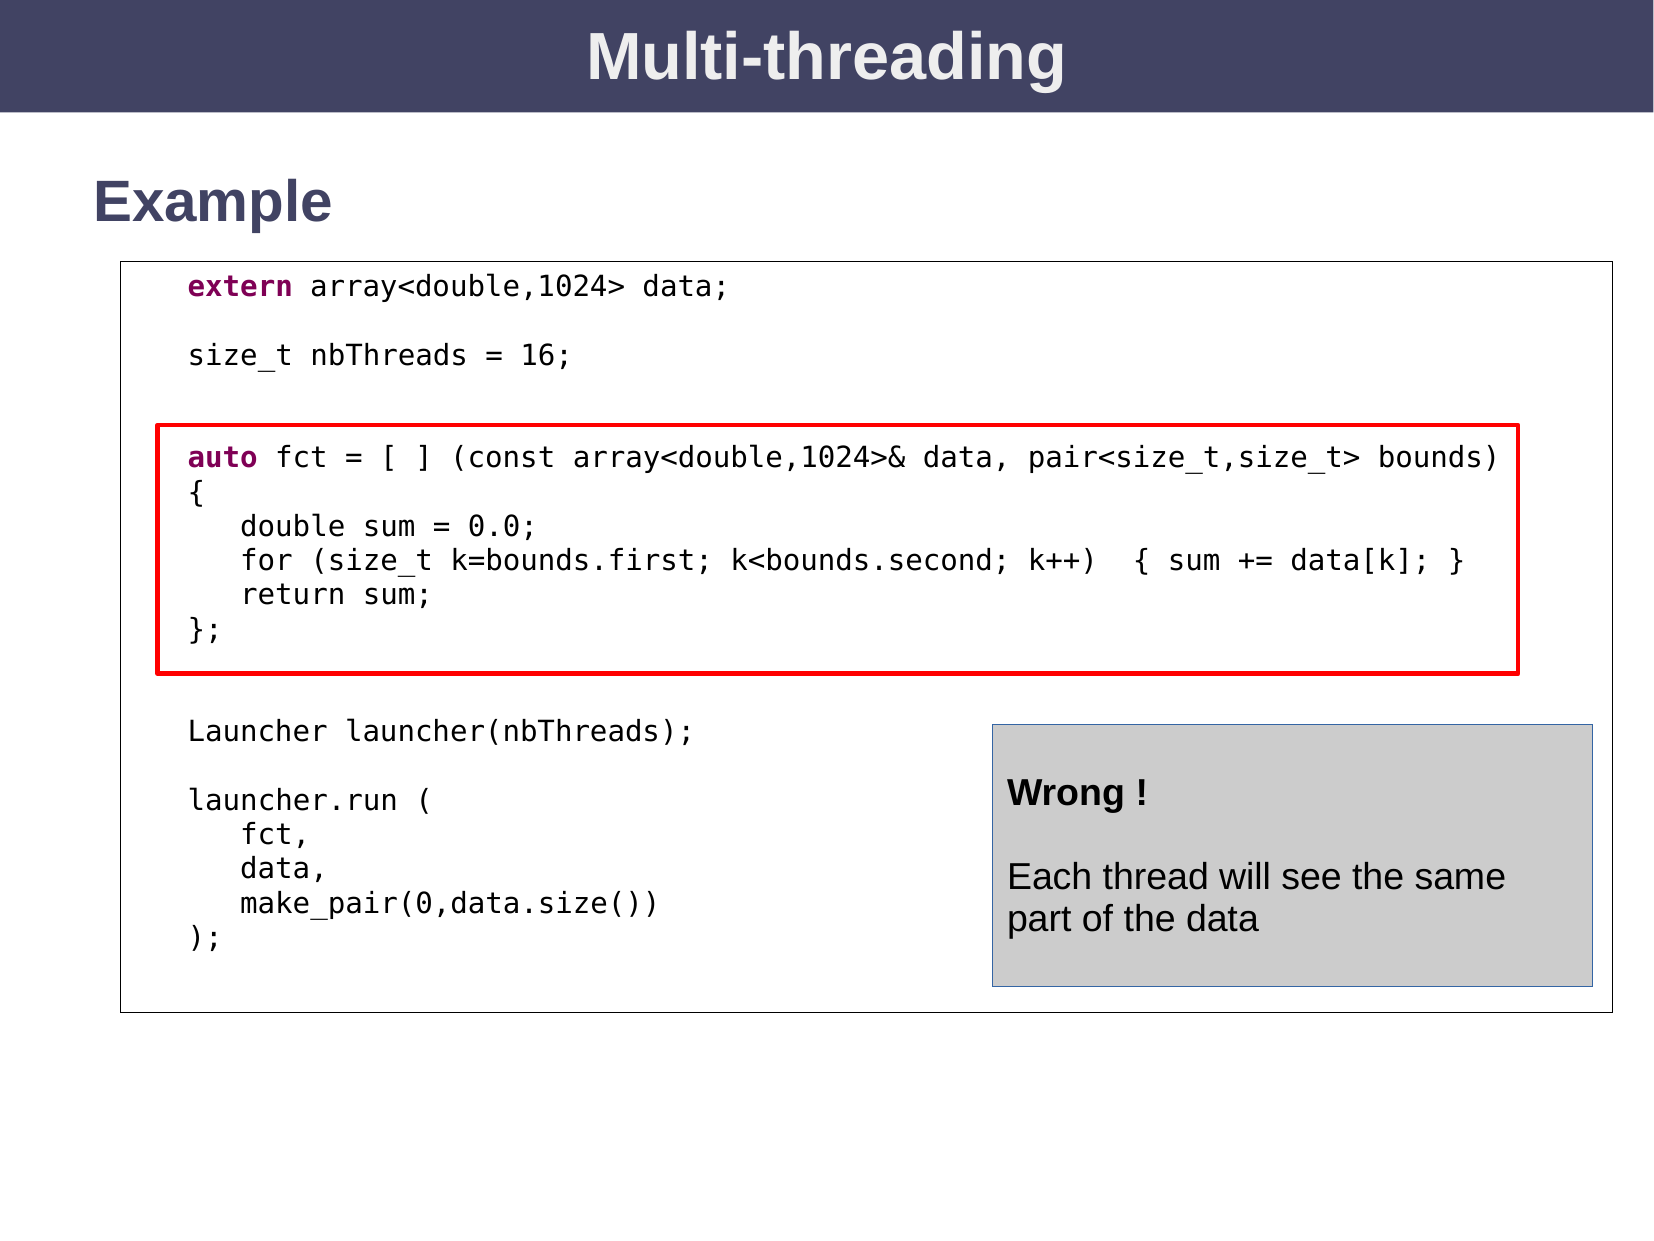

Multi-threading
Example
 extern array<double,1024> data;
 size_t nbThreads = 16;
 auto fct = [ ] (const array<double,1024>& data, pair<size_t,size_t> bounds)
 {
 double sum = 0.0;
 for (size_t k=bounds.first; k<bounds.second; k++) { sum += data[k]; }
 return sum;
 };
 Launcher launcher(nbThreads);
 launcher.run (
 fct,
 data,
 make_pair(0,data.size())
 );
Wrong !
Each thread will see the same part of the data